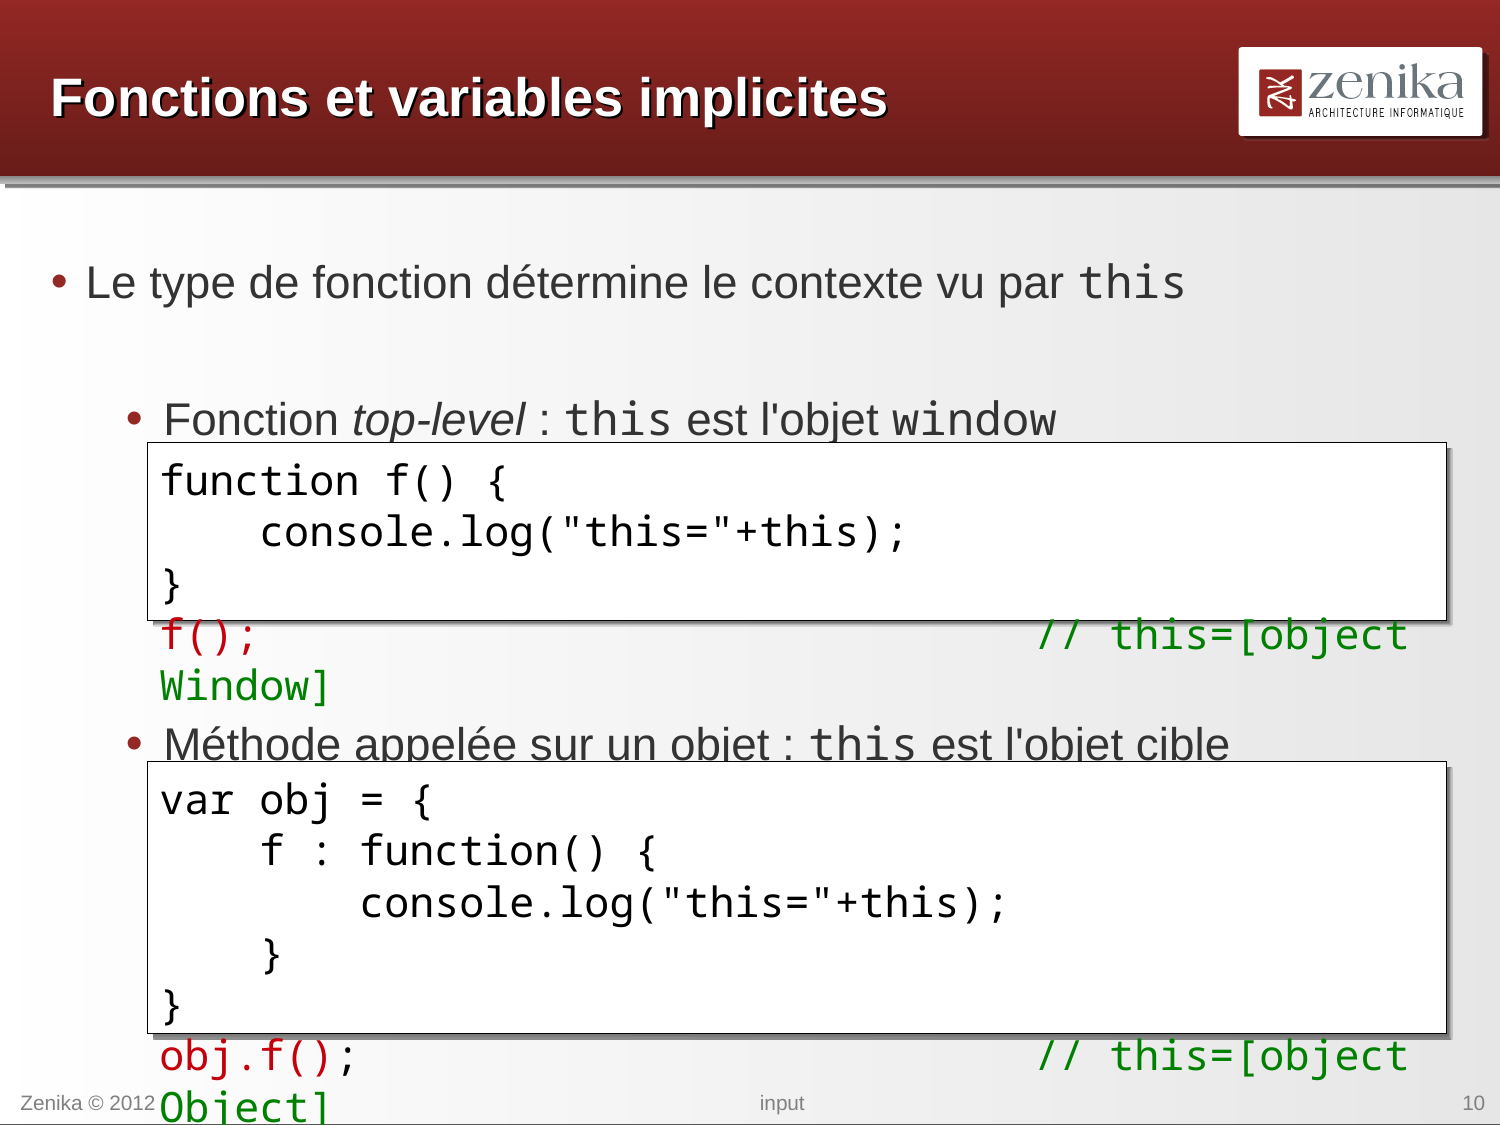

# Fonctions et variables implicites
Le type de fonction détermine le contexte vu par this
Fonction top-level : this est l'objet window
Méthode appelée sur un objet : this est l'objet cible
function f() {
 console.log("this="+this);
}
f(); // this=[object Window]
var obj = {
 f : function() {
 console.log("this="+this);
 }
}
obj.f(); // this=[object Object]